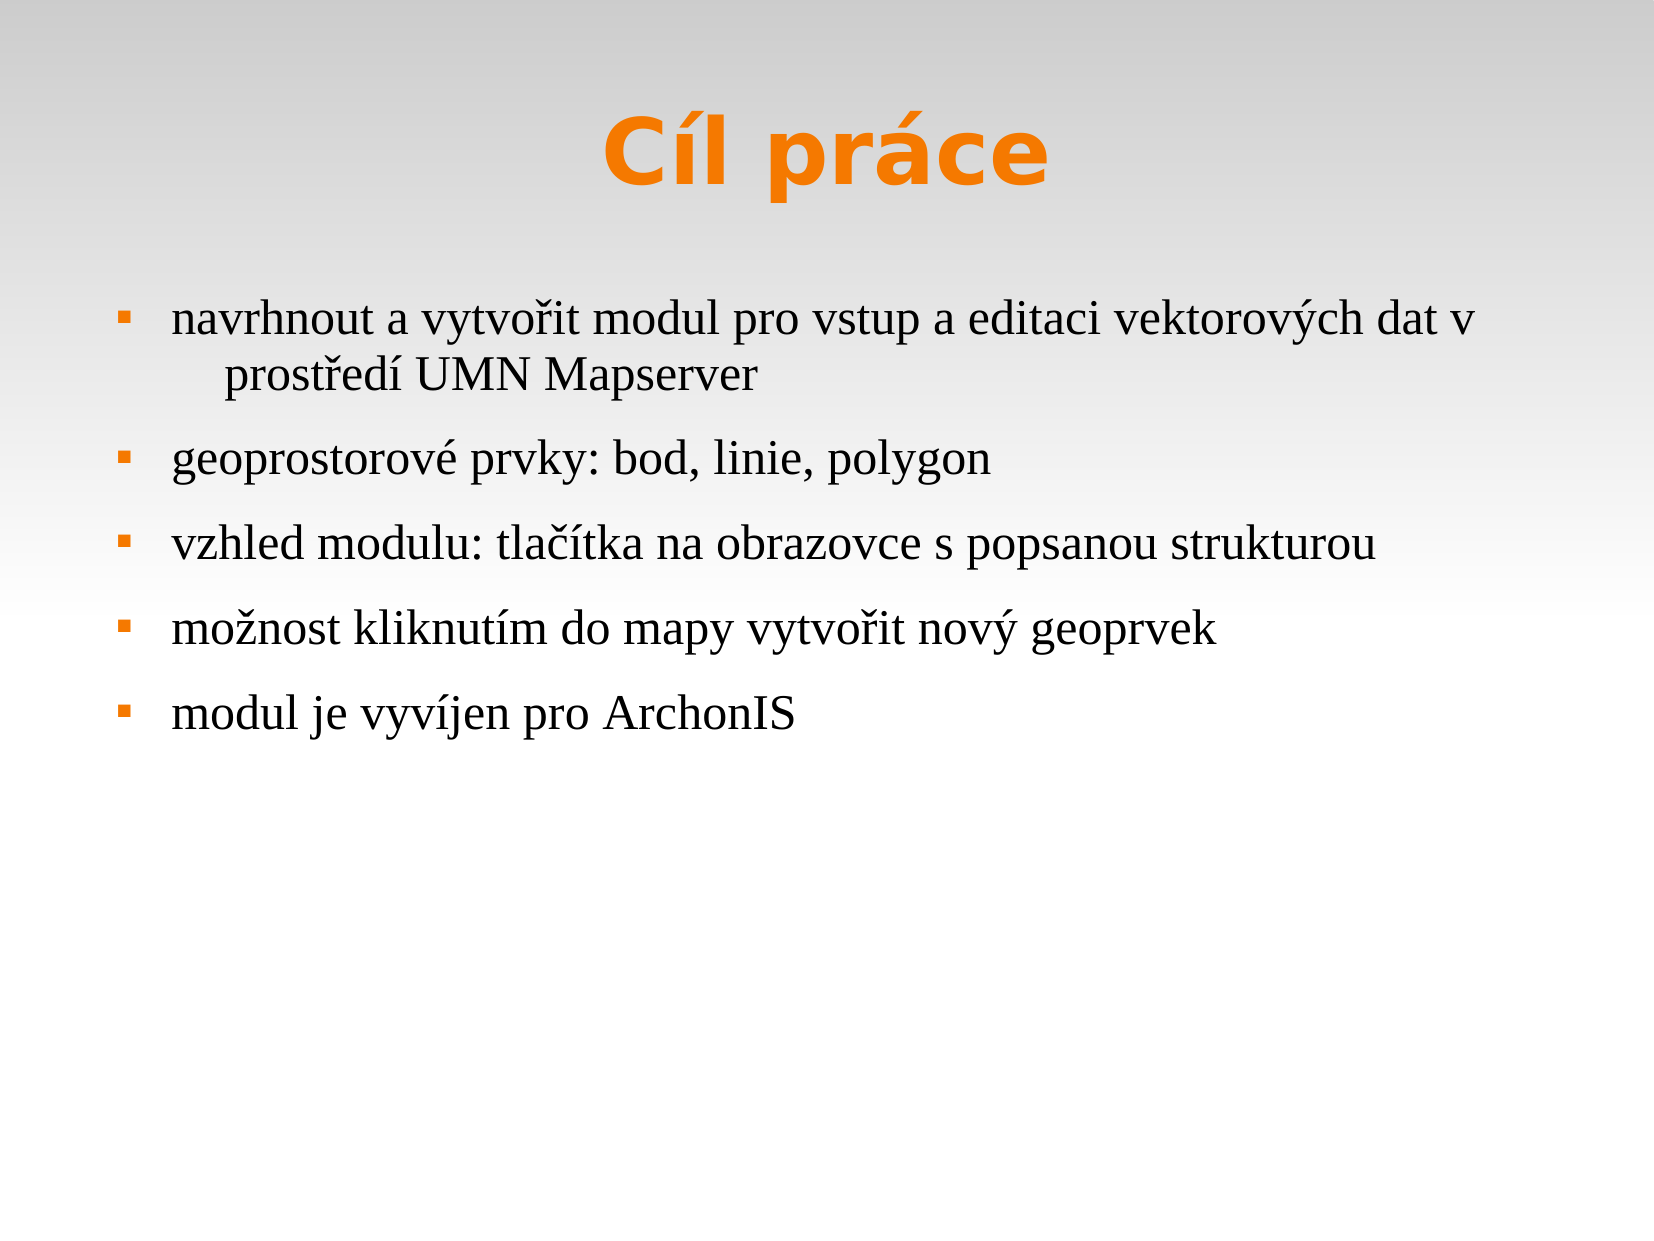

# Cíl práce
navrhnout a vytvořit modul pro vstup a editaci vektorových dat v prostředí UMN Mapserver
geoprostorové prvky: bod, linie, polygon
vzhled modulu: tlačítka na obrazovce s popsanou strukturou
možnost kliknutím do mapy vytvořit nový geoprvek
modul je vyvíjen pro ArchonIS